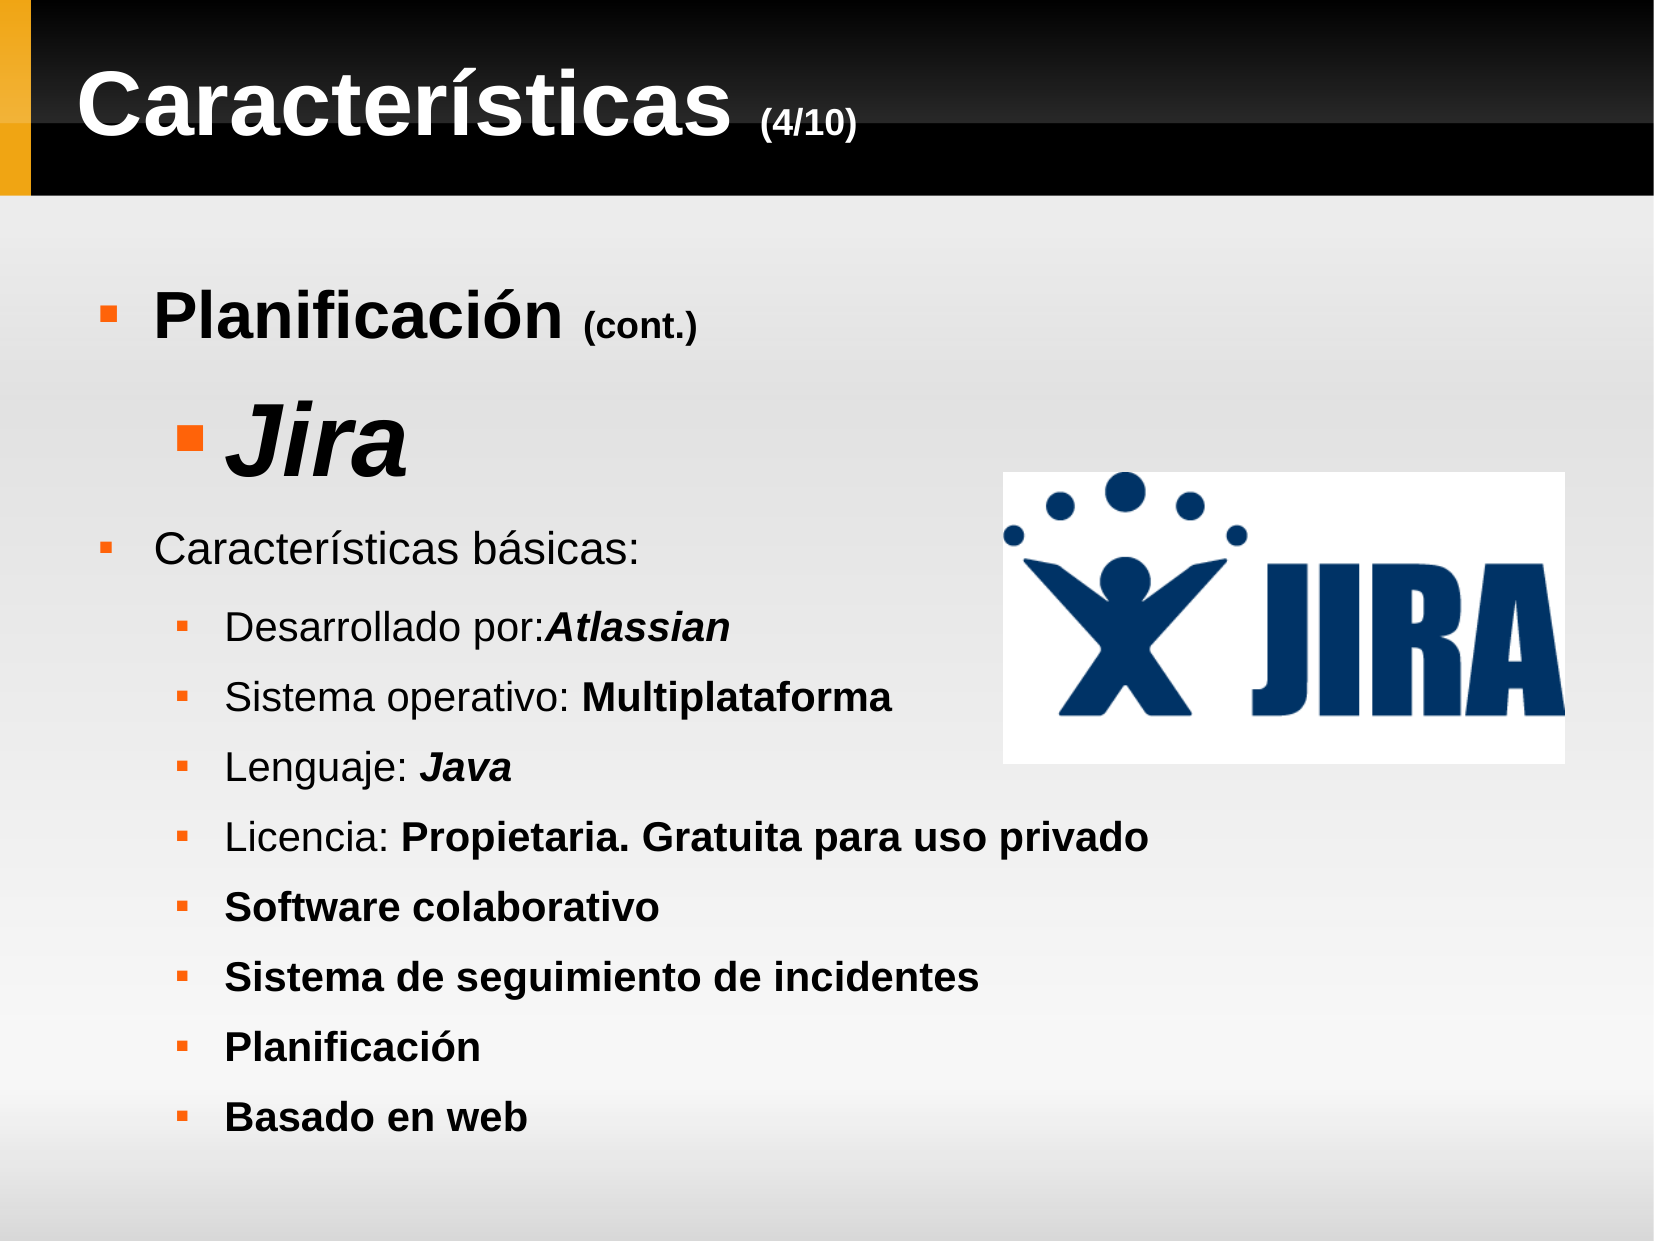

# Características (4/10)
Planificación (cont.)
Jira
Características básicas:
Desarrollado por:Atlassian
Sistema operativo: Multiplataforma
Lenguaje: Java
Licencia: Propietaria. Gratuita para uso privado
Software colaborativo
Sistema de seguimiento de incidentes
Planificación
Basado en web